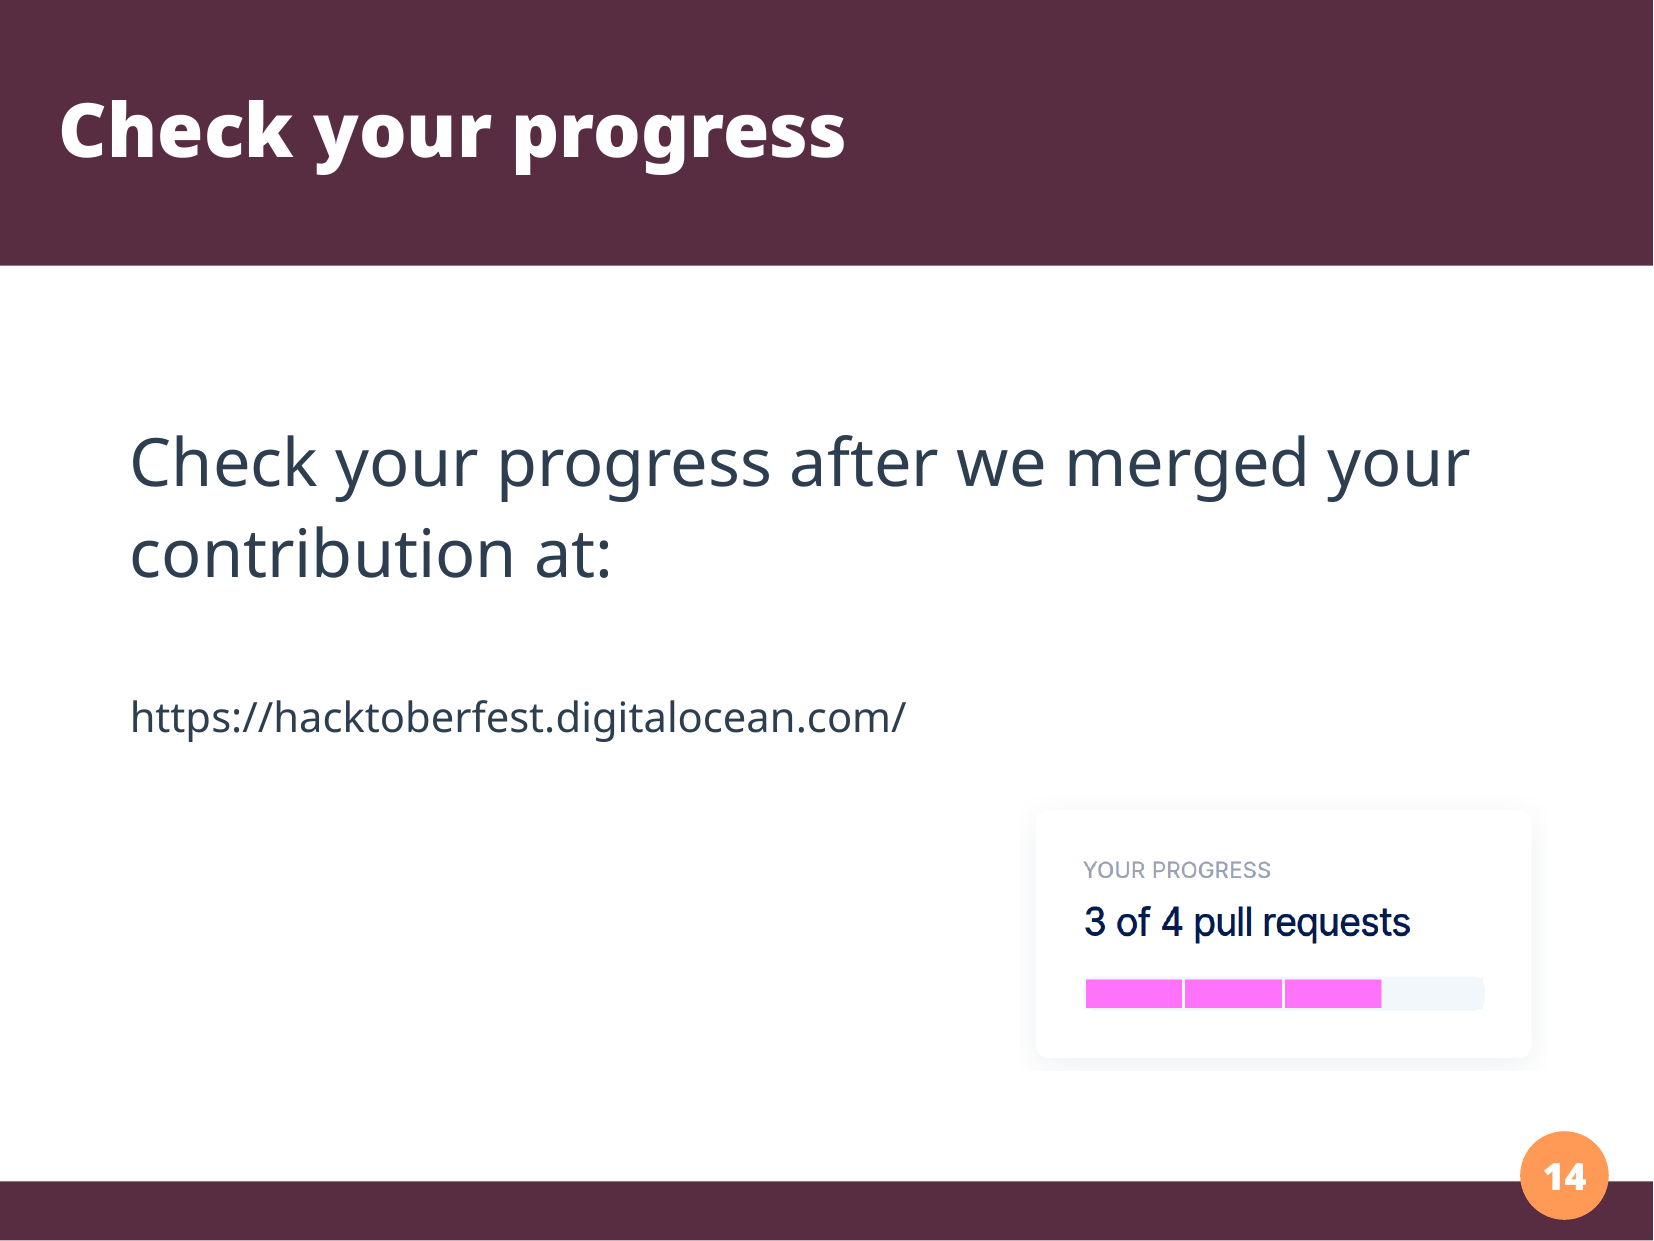

# Check your progress
Check your progress after we merged your contribution at:
https://hacktoberfest.digitalocean.com/
14